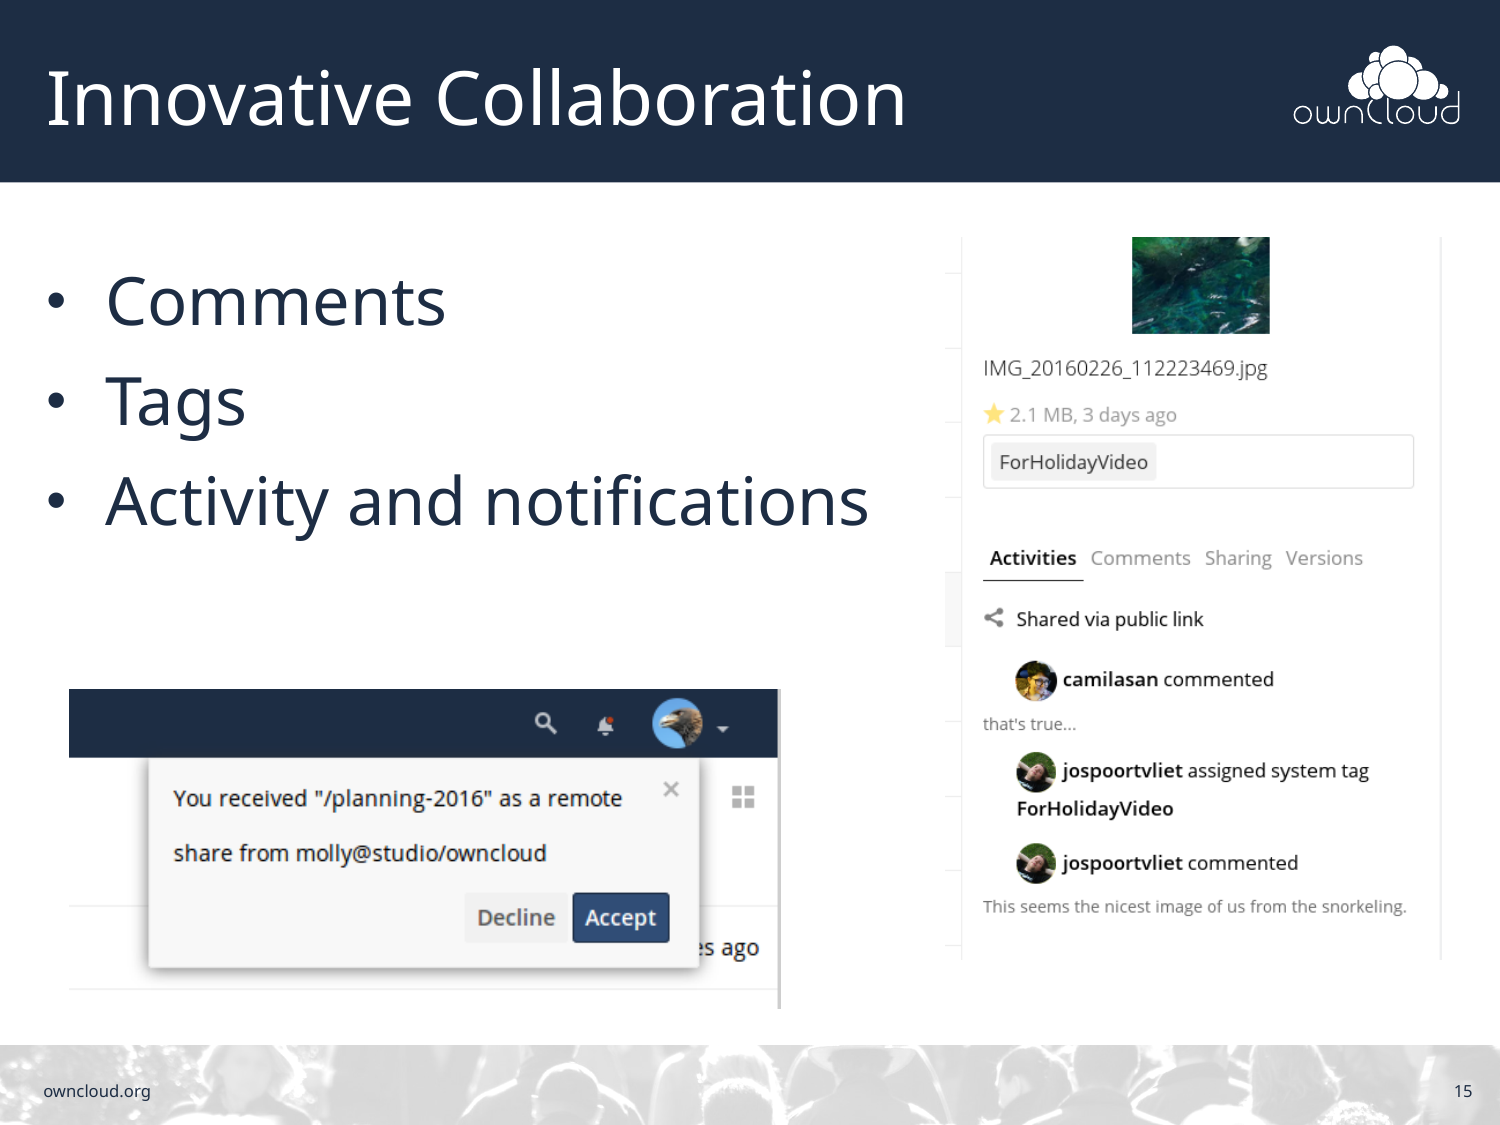

# Innovative Collaboration
Comments
Tags
Activity and notifications